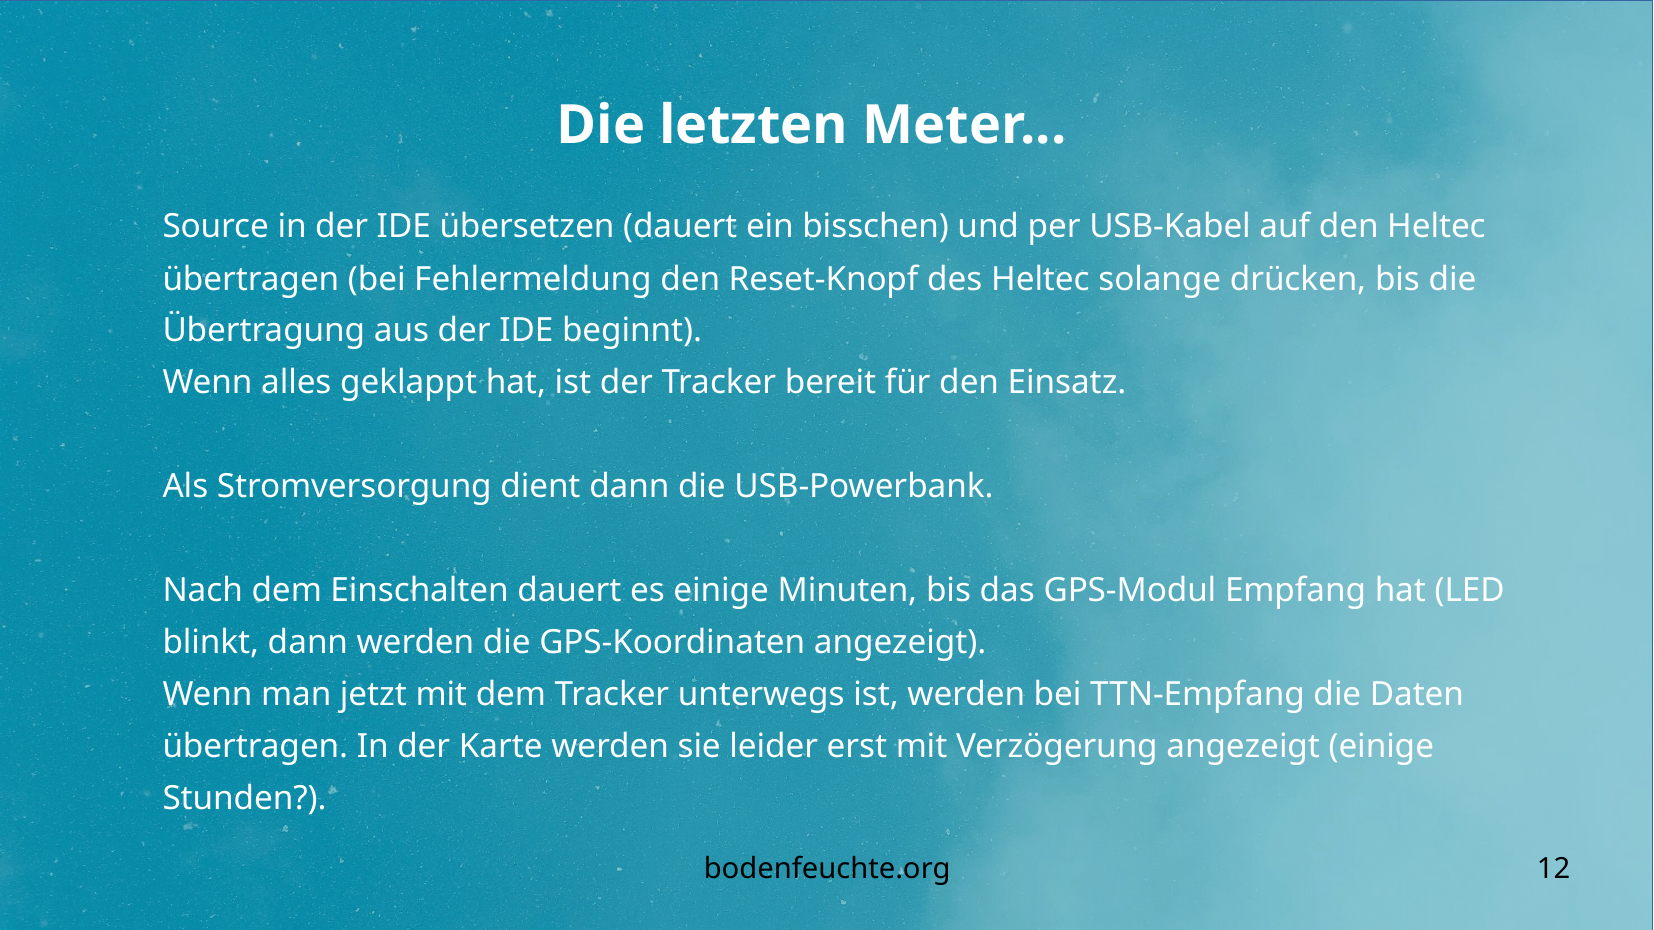

# Die letzten Meter...
Source in der IDE übersetzen (dauert ein bisschen) und per USB-Kabel auf den Heltec übertragen (bei Fehlermeldung den Reset-Knopf des Heltec solange drücken, bis die Übertragung aus der IDE beginnt).
Wenn alles geklappt hat, ist der Tracker bereit für den Einsatz.
Als Stromversorgung dient dann die USB-Powerbank.
Nach dem Einschalten dauert es einige Minuten, bis das GPS-Modul Empfang hat (LED blinkt, dann werden die GPS-Koordinaten angezeigt).
Wenn man jetzt mit dem Tracker unterwegs ist, werden bei TTN-Empfang die Daten übertragen. In der Karte werden sie leider erst mit Verzögerung angezeigt (einige Stunden?).
bodenfeuchte.org
12